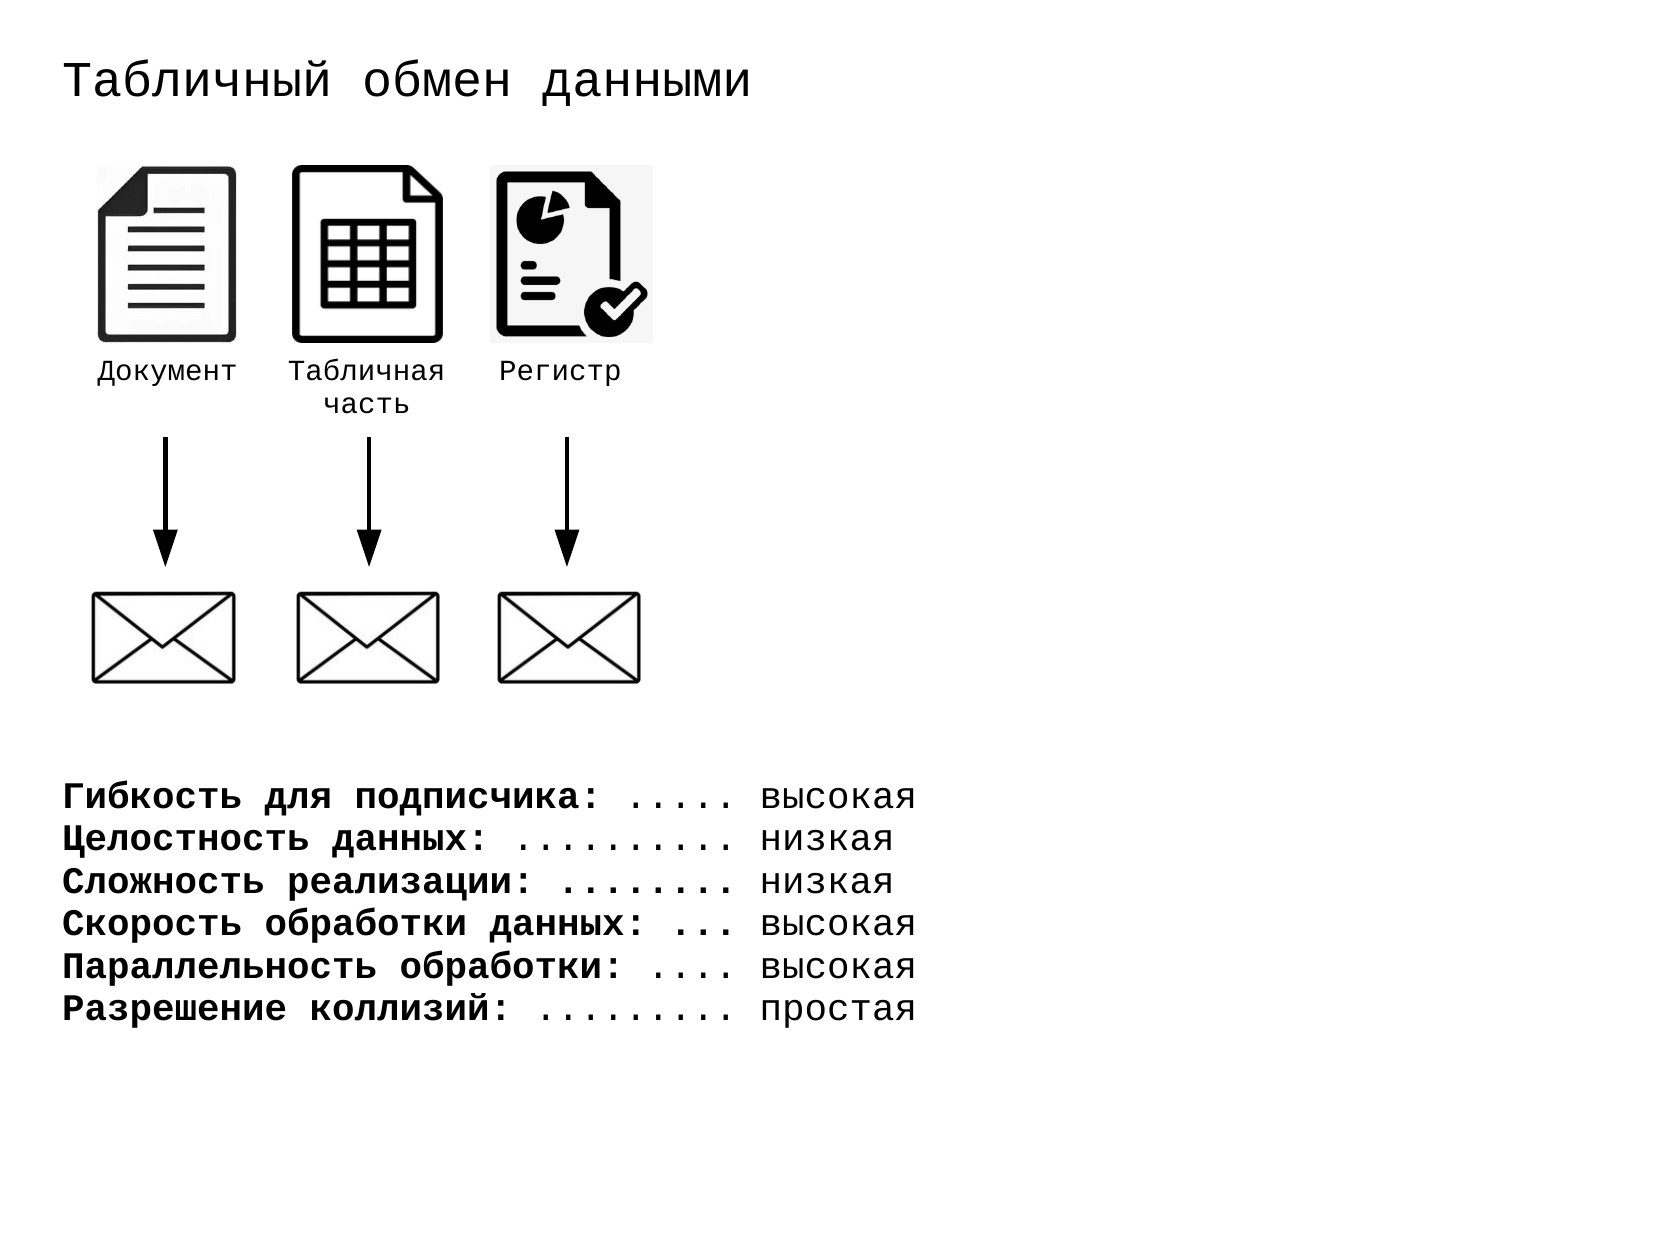

Табличный обмен данными
Документ
Табличная
часть
Регистр
Гибкость для подписчика: ..... высокая
Целостность данных: .......... низкая
Сложность реализации: ........ низкая
Скорость обработки данных: ... высокая
Параллельность обработки: .... высокая
Разрешение коллизий: ......... простая